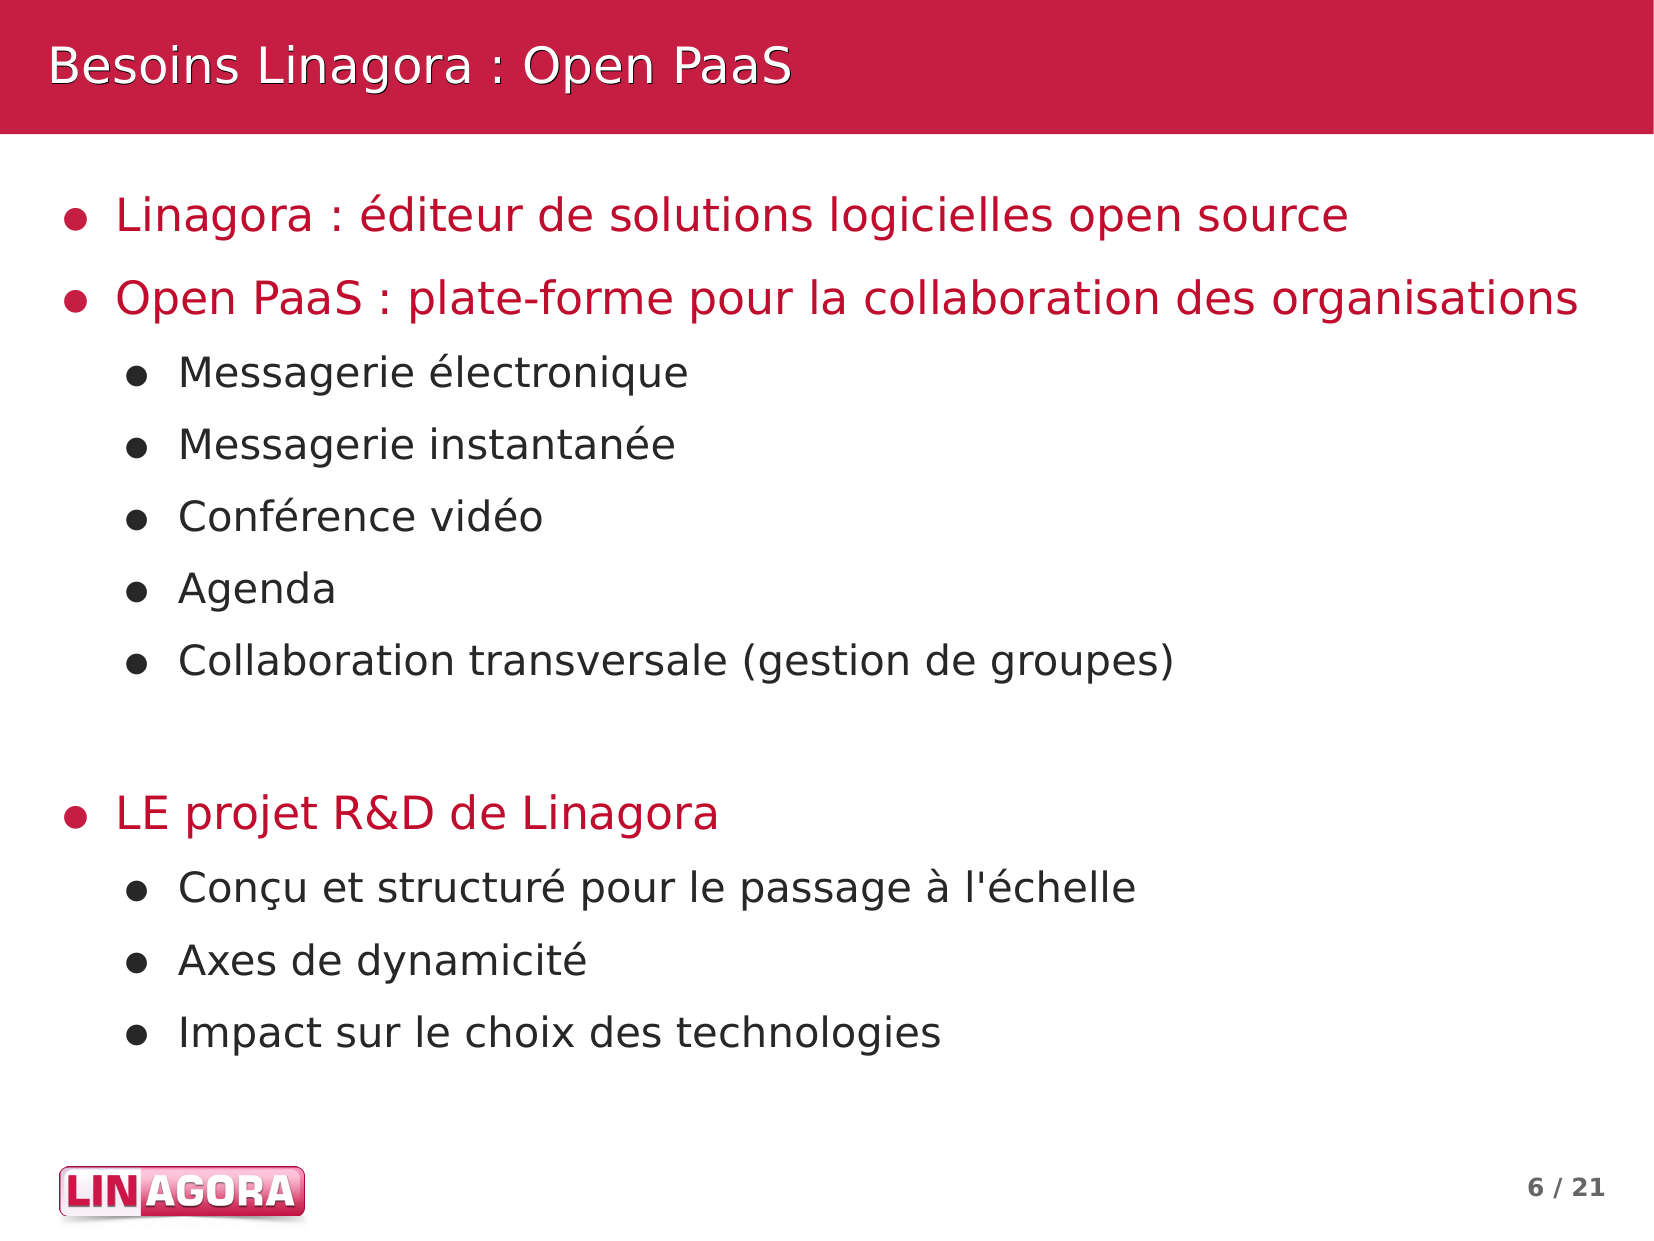

# Besoins Linagora : Open PaaS
Linagora : éditeur de solutions logicielles open source
Open PaaS : plate-forme pour la collaboration des organisations
Messagerie électronique
Messagerie instantanée
Conférence vidéo
Agenda
Collaboration transversale (gestion de groupes)
LE projet R&D de Linagora
Conçu et structuré pour le passage à l'échelle
Axes de dynamicité
Impact sur le choix des technologies